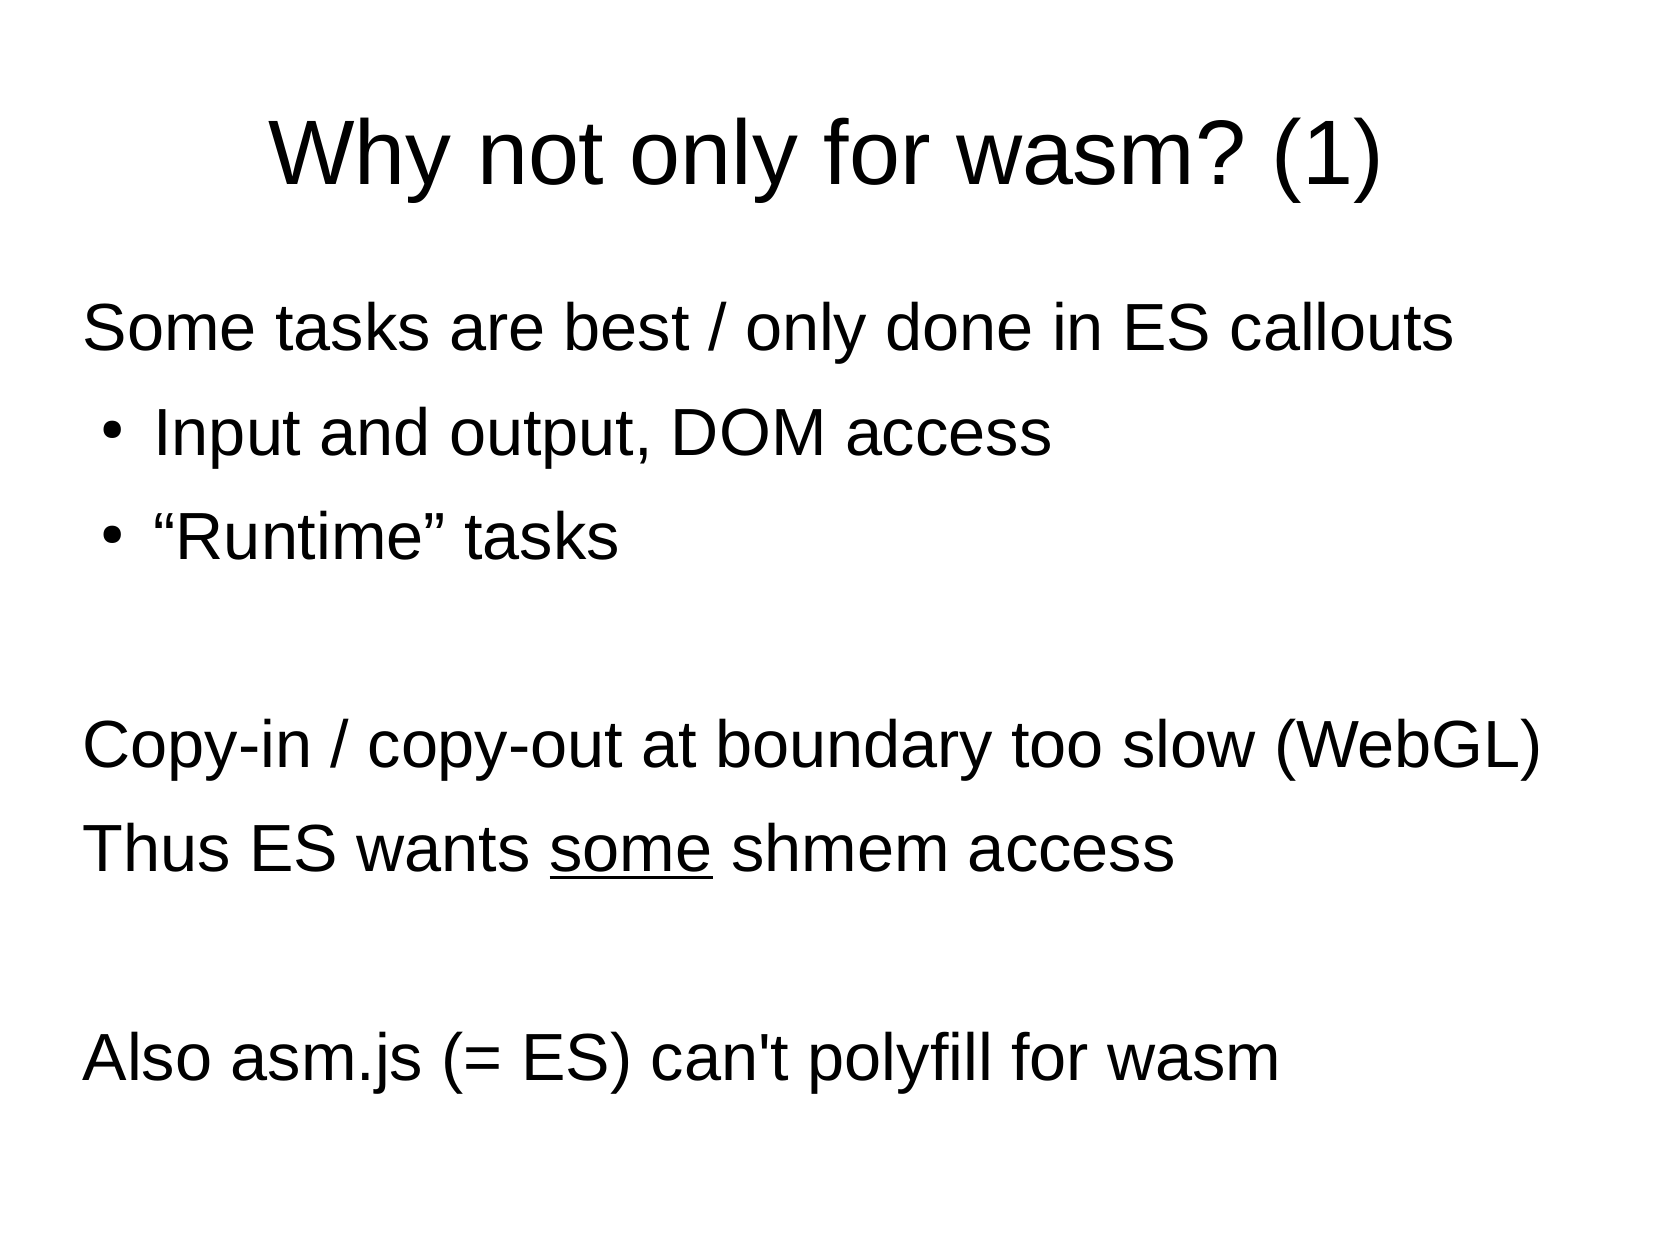

# Why not only for wasm? (1)
Some tasks are best / only done in ES callouts
Input and output, DOM access
“Runtime” tasks
Copy-in / copy-out at boundary too slow (WebGL)
Thus ES wants some shmem access
Also asm.js (= ES) can't polyfill for wasm